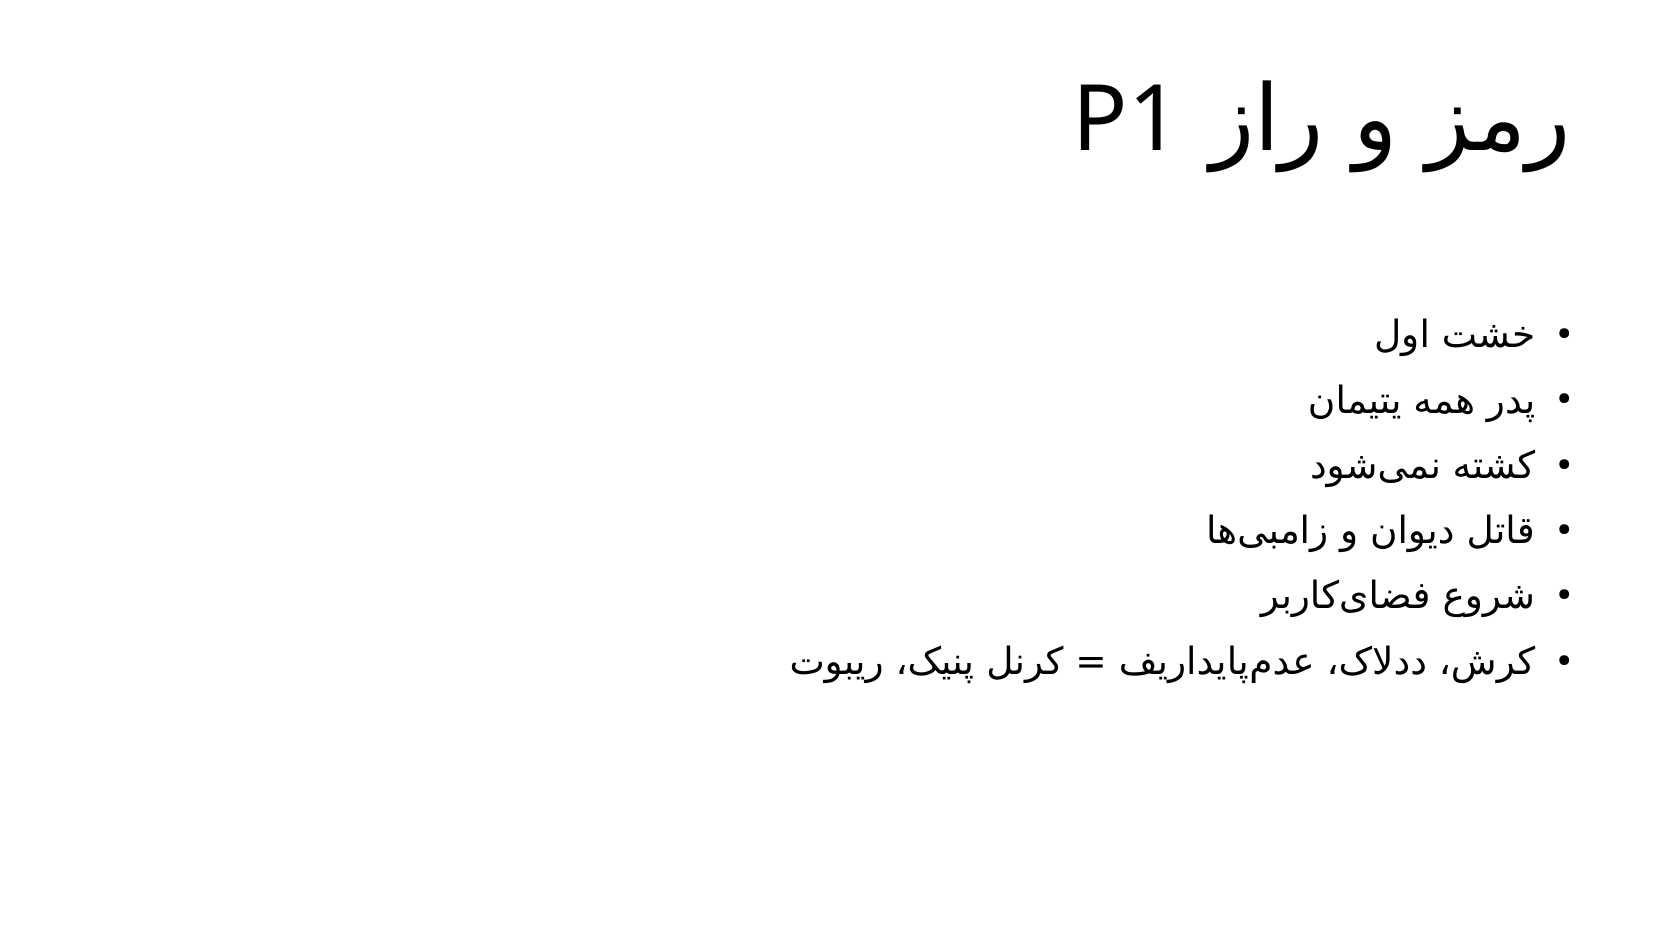

# رمز و راز P1
خشت اول
پدر همه یتیمان
کشته نمی‌شود
قاتل دیوان و زامبی‌ها
شروع فضای‌کاربر
کرش، ددلاک، عدم‌پایداریف = کرنل پنیک، ریبوت